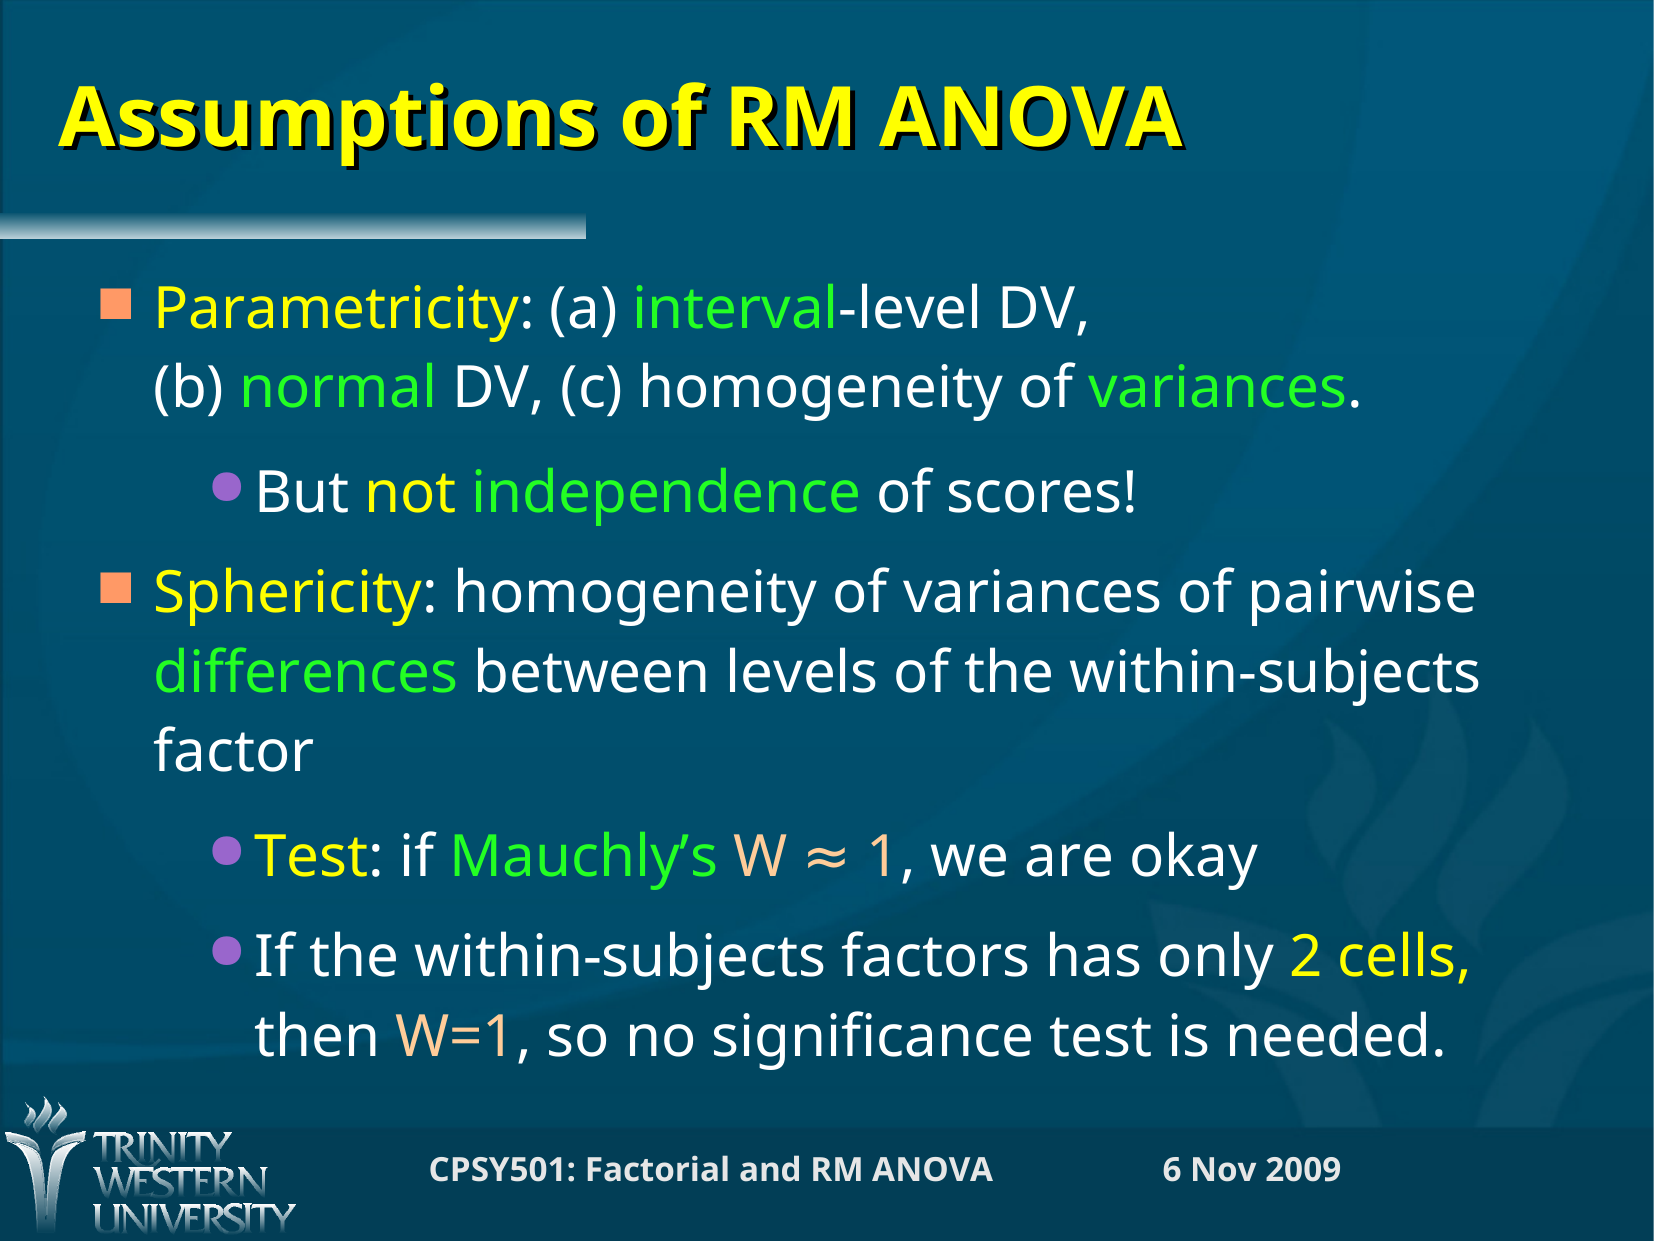

# Assumptions of RM ANOVA
Parametricity: (a) interval-level DV,
(b) normal DV, (c) homogeneity of variances.
But not independence of scores!
Sphericity: homogeneity of variances of pairwise differences between levels of the within-subjects factor
Test: if Mauchly’s W ≈ 1, we are okay
If the within-subjects factors has only 2 cells, then W=1, so no significance test is needed.
CPSY501: Factorial and RM ANOVA
6 Nov 2009